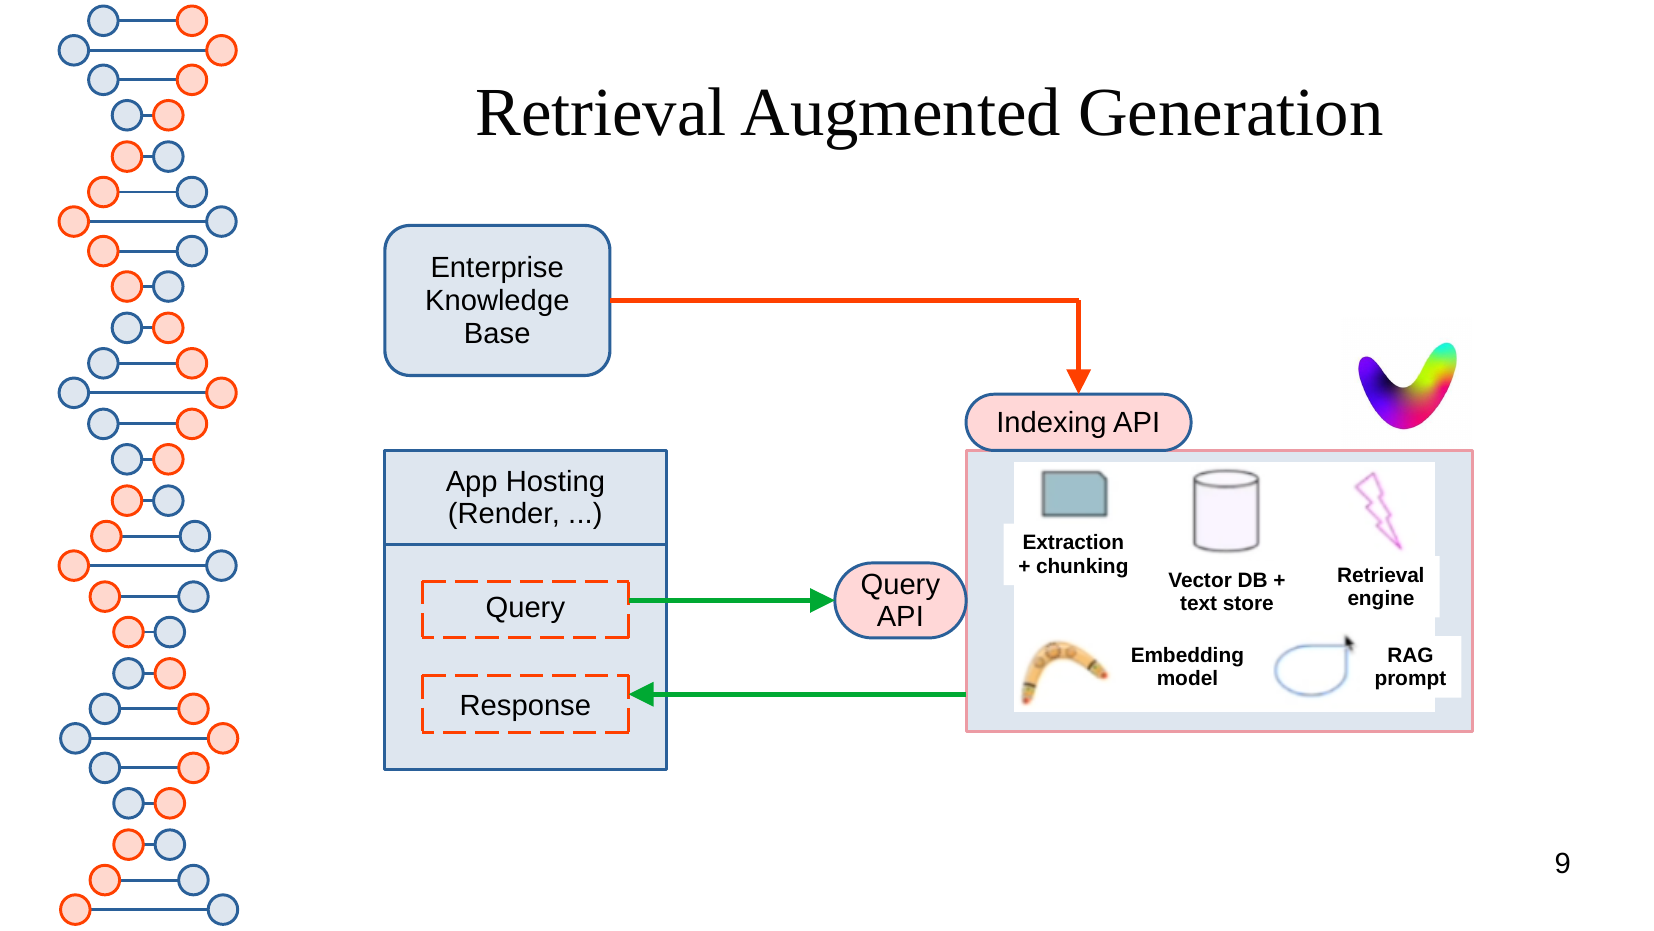

# Retrieval Augmented Generation
Enterprise
Knowledge
Base
Indexing API
App Hosting
(Render, ...)
Extraction
+ chunking
Query
Response
Retrieval
engine
Vector DB +
text store
Query
API
Embedding
model
RAG
prompt
9